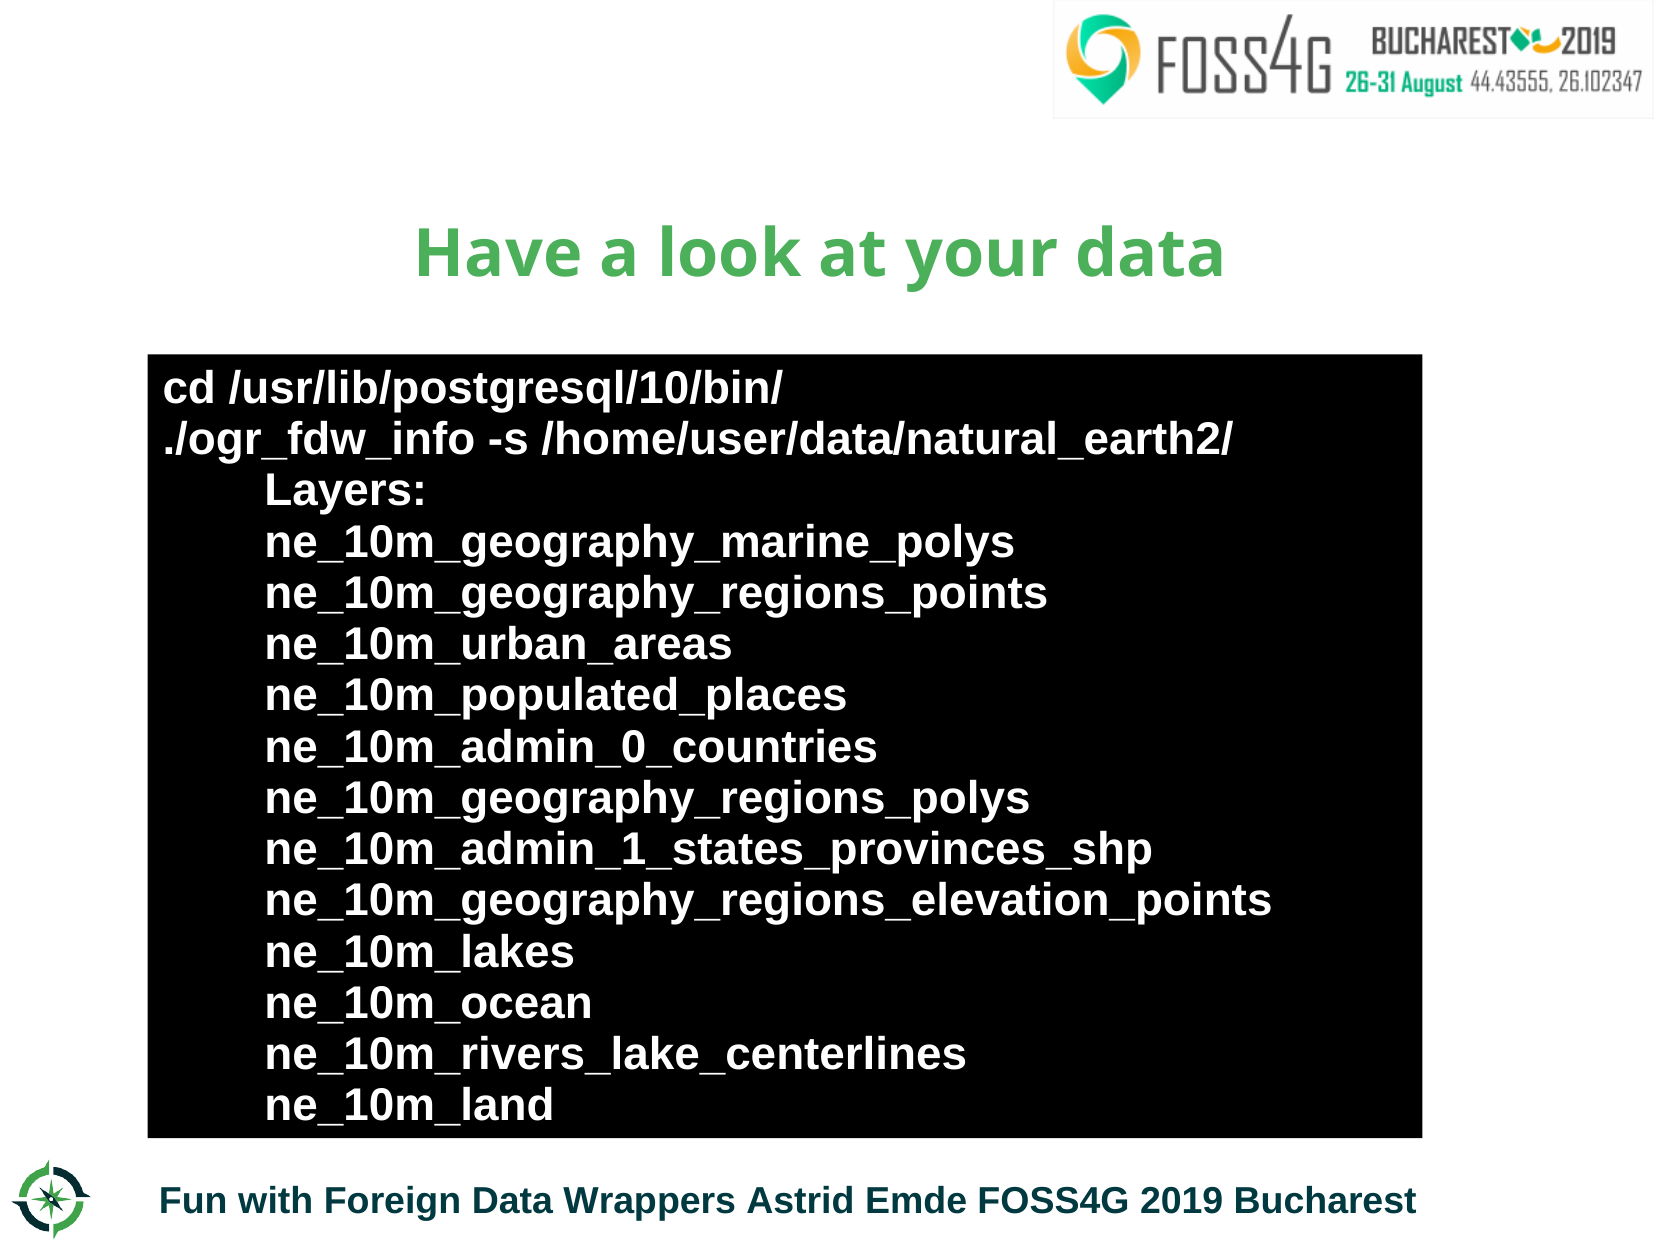

# Have a look at your data
cd /usr/lib/postgresql/10/bin/
./ogr_fdw_info -s /home/user/data/natural_earth2/
 Layers:
 ne_10m_geography_marine_polys
 ne_10m_geography_regions_points
 ne_10m_urban_areas
 ne_10m_populated_places
 ne_10m_admin_0_countries
 ne_10m_geography_regions_polys
 ne_10m_admin_1_states_provinces_shp
 ne_10m_geography_regions_elevation_points
 ne_10m_lakes
 ne_10m_ocean
 ne_10m_rivers_lake_centerlines
 ne_10m_land